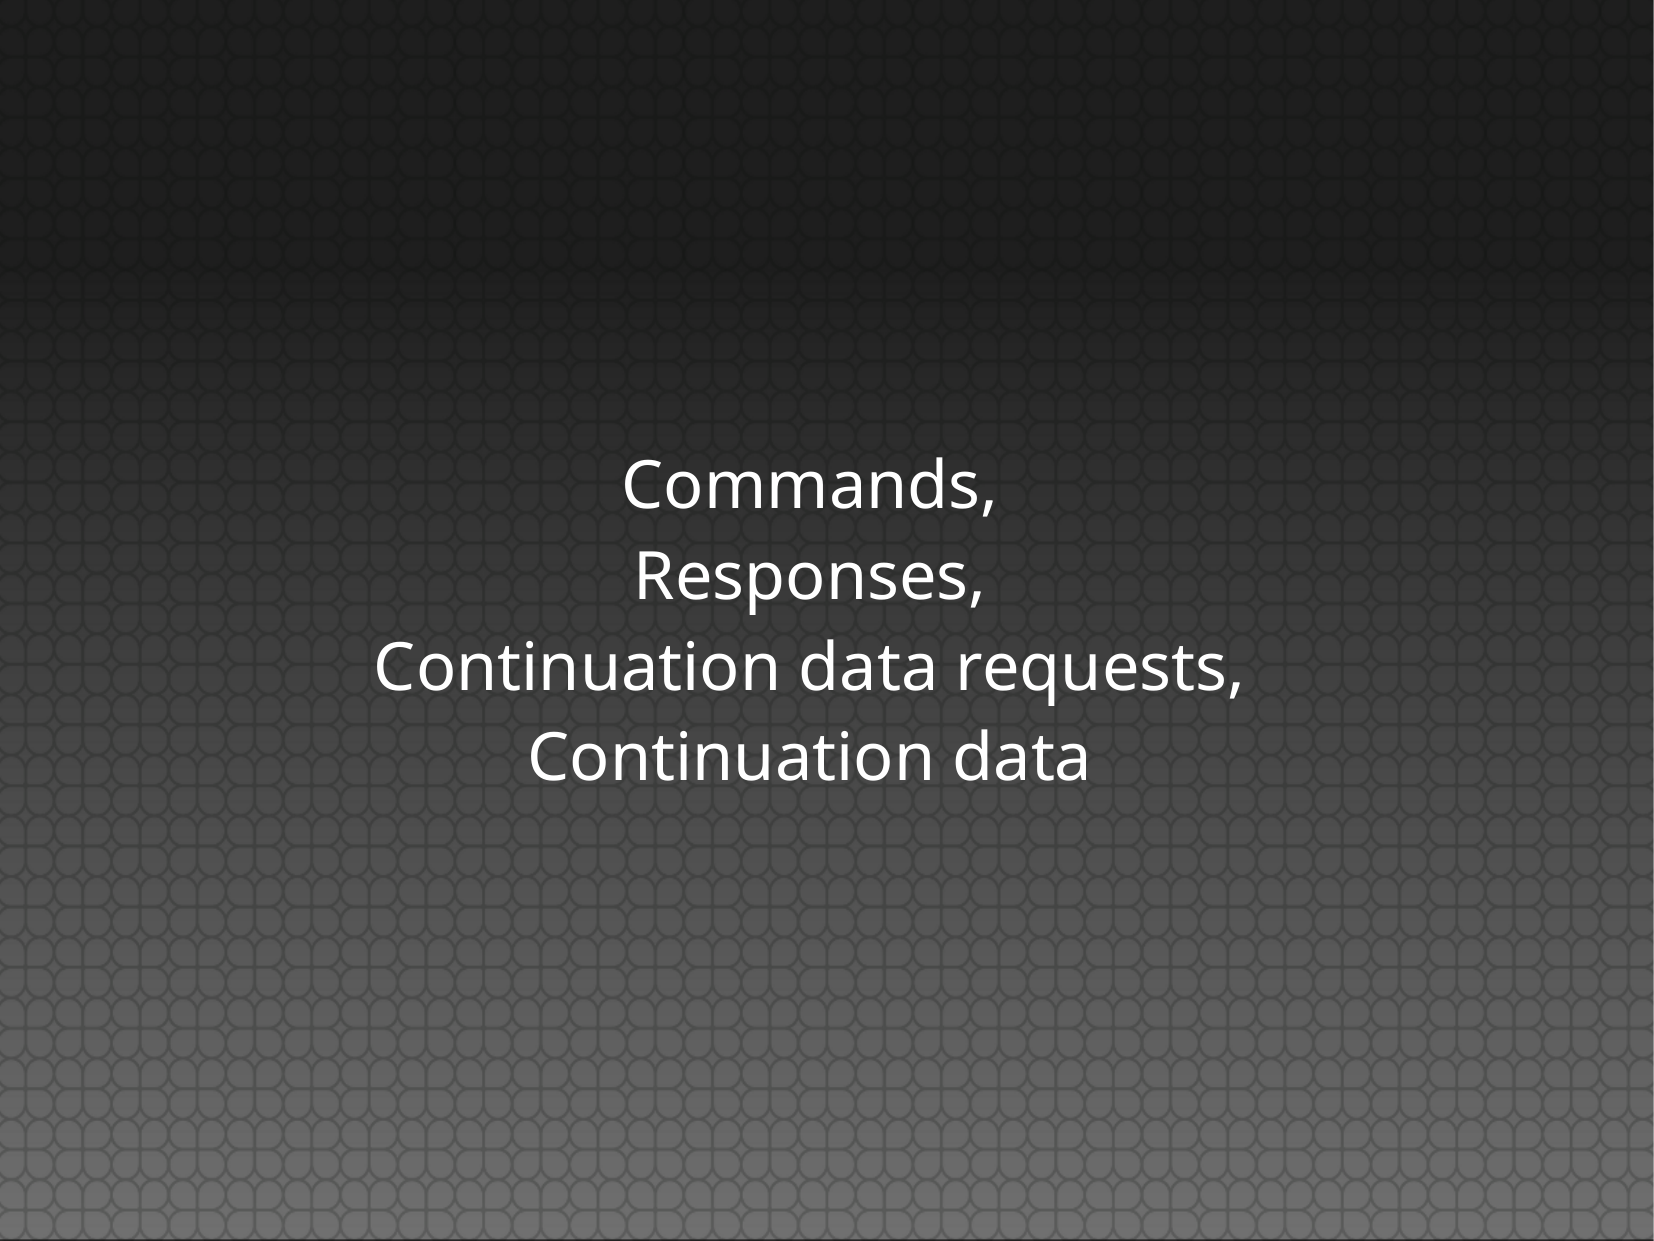

# Commands, Responses, Continuation data requests, Continuation data